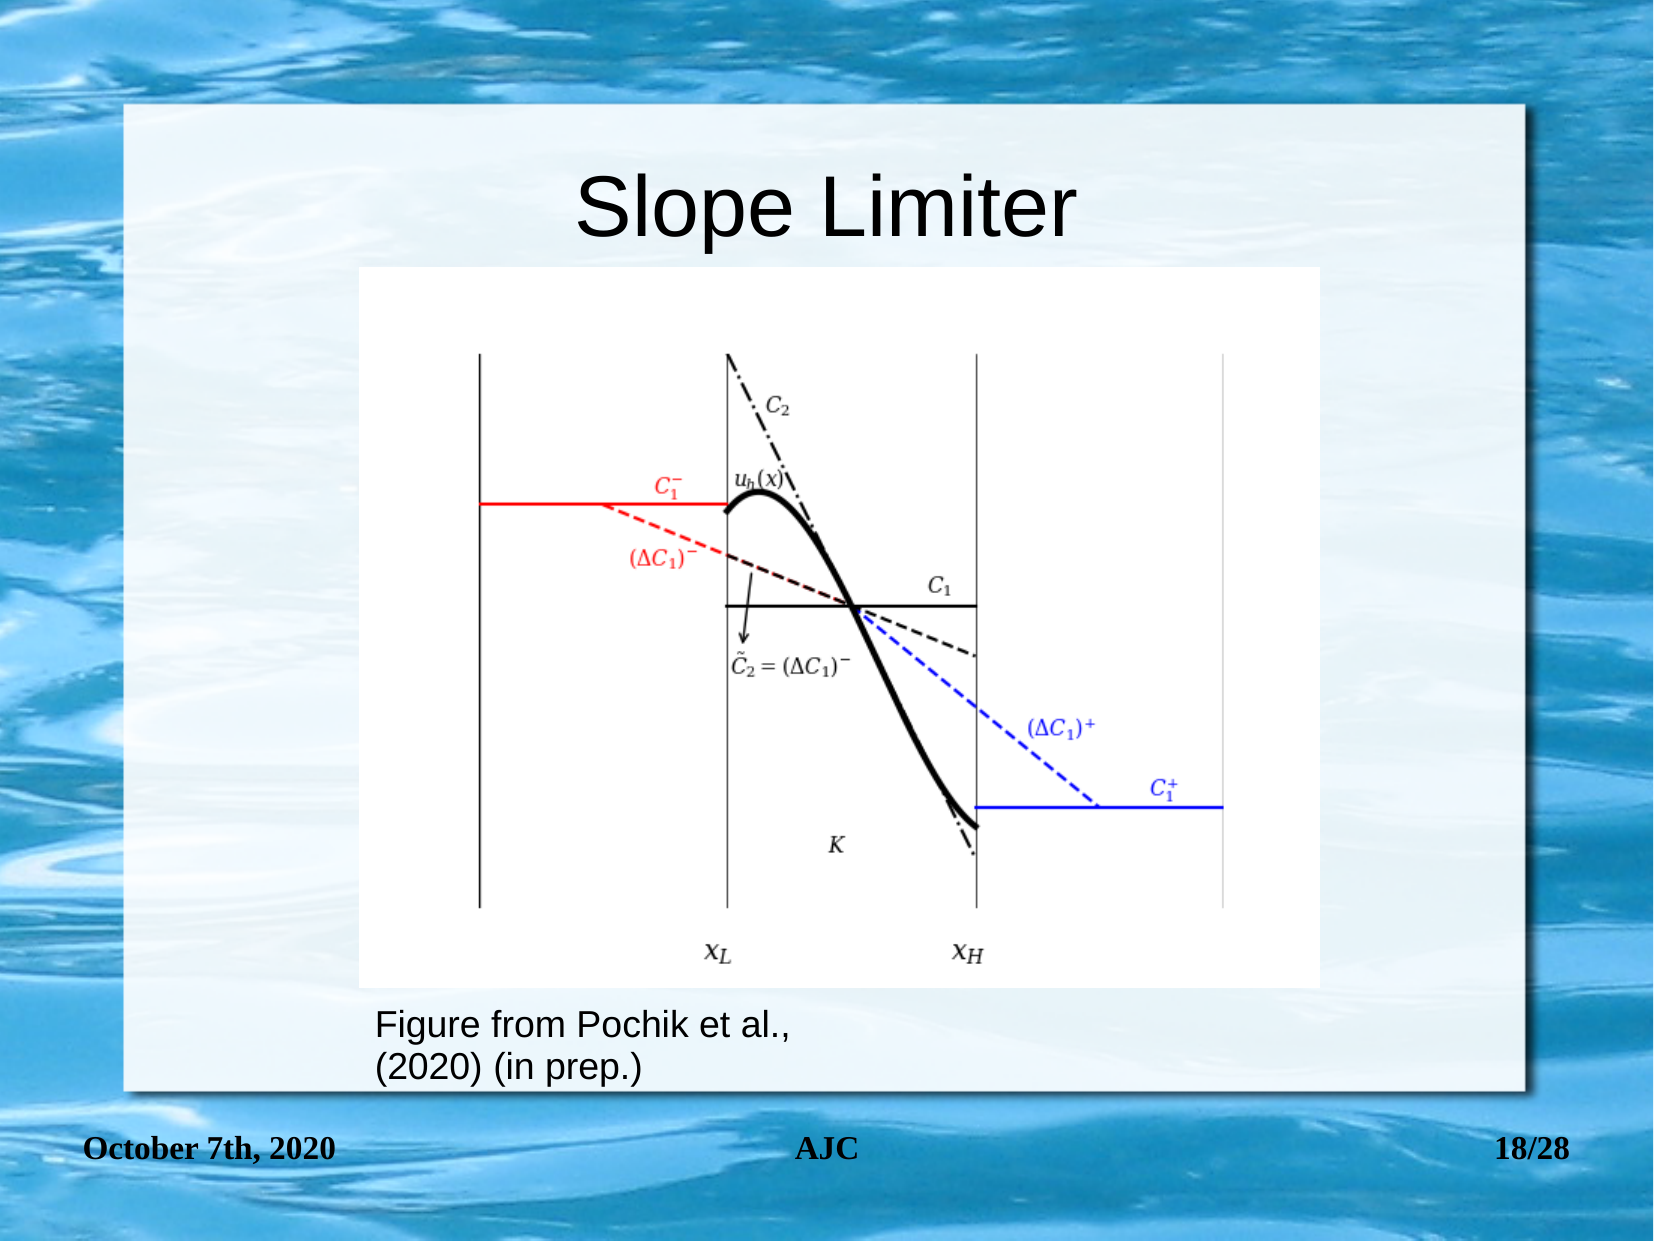

# Slope Limiter
Figure from Pochik et al., (2020) (in prep.)
October 7th, 2020
AJC
18